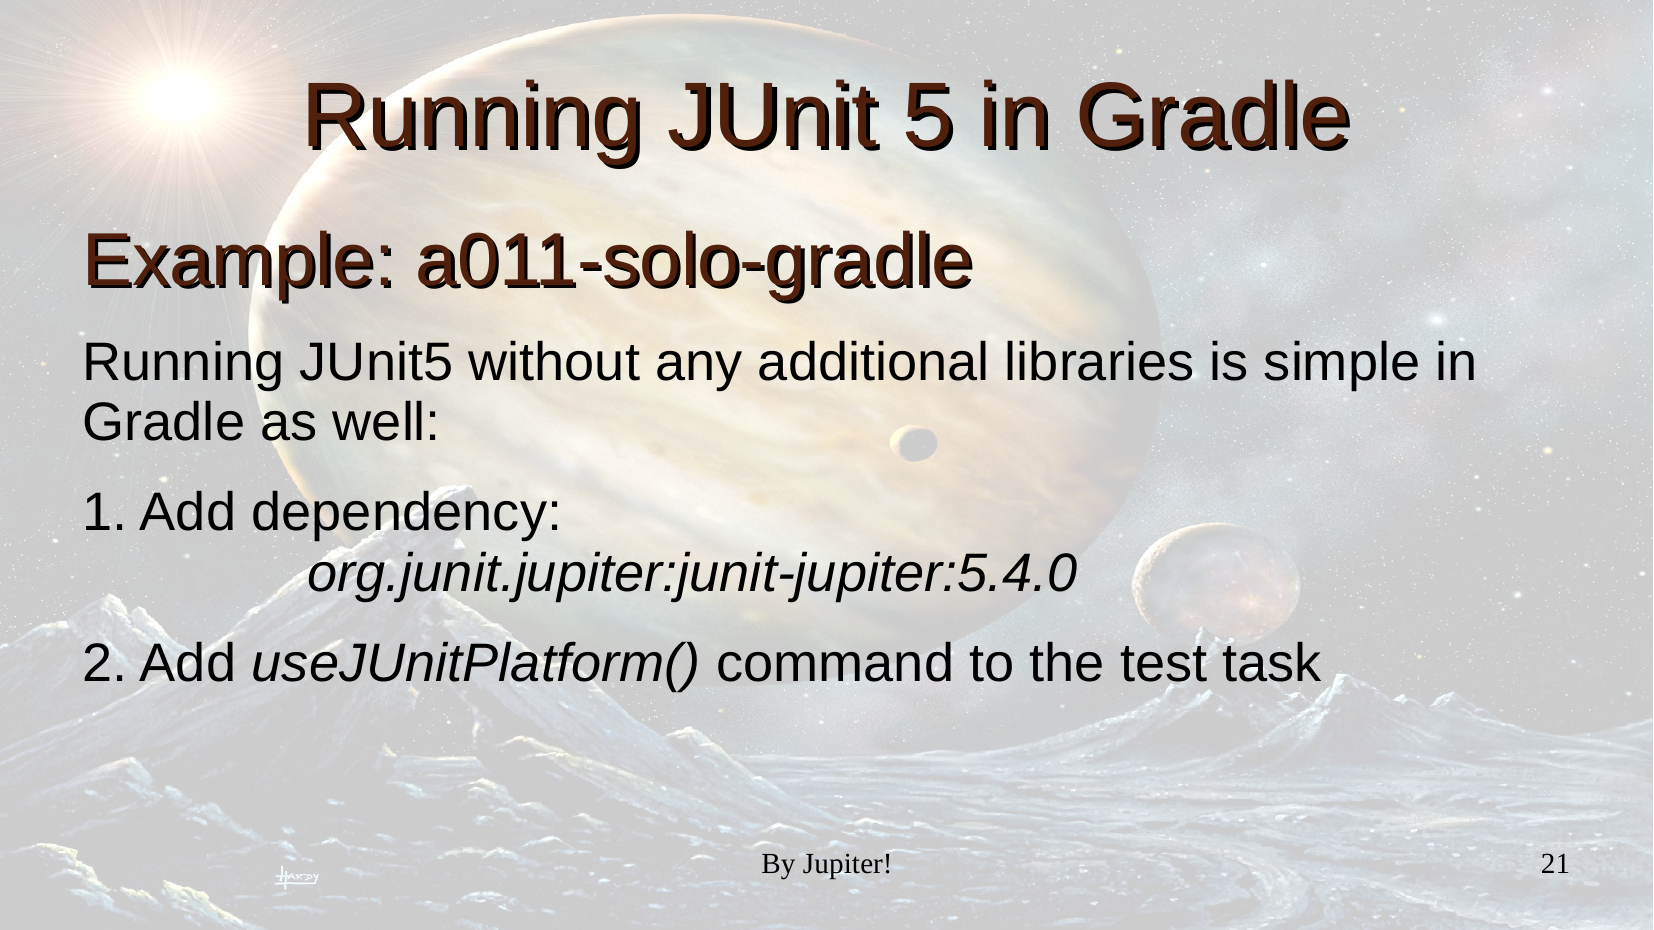

# Running JUnit 5 in Gradle
Example: a011-solo-gradle
Running JUnit5 without any additional libraries is simple in Gradle as well:
1. Add dependency:
			org.junit.jupiter:junit-jupiter:5.4.0
2. Add useJUnitPlatform() command to the test task
By Jupiter!